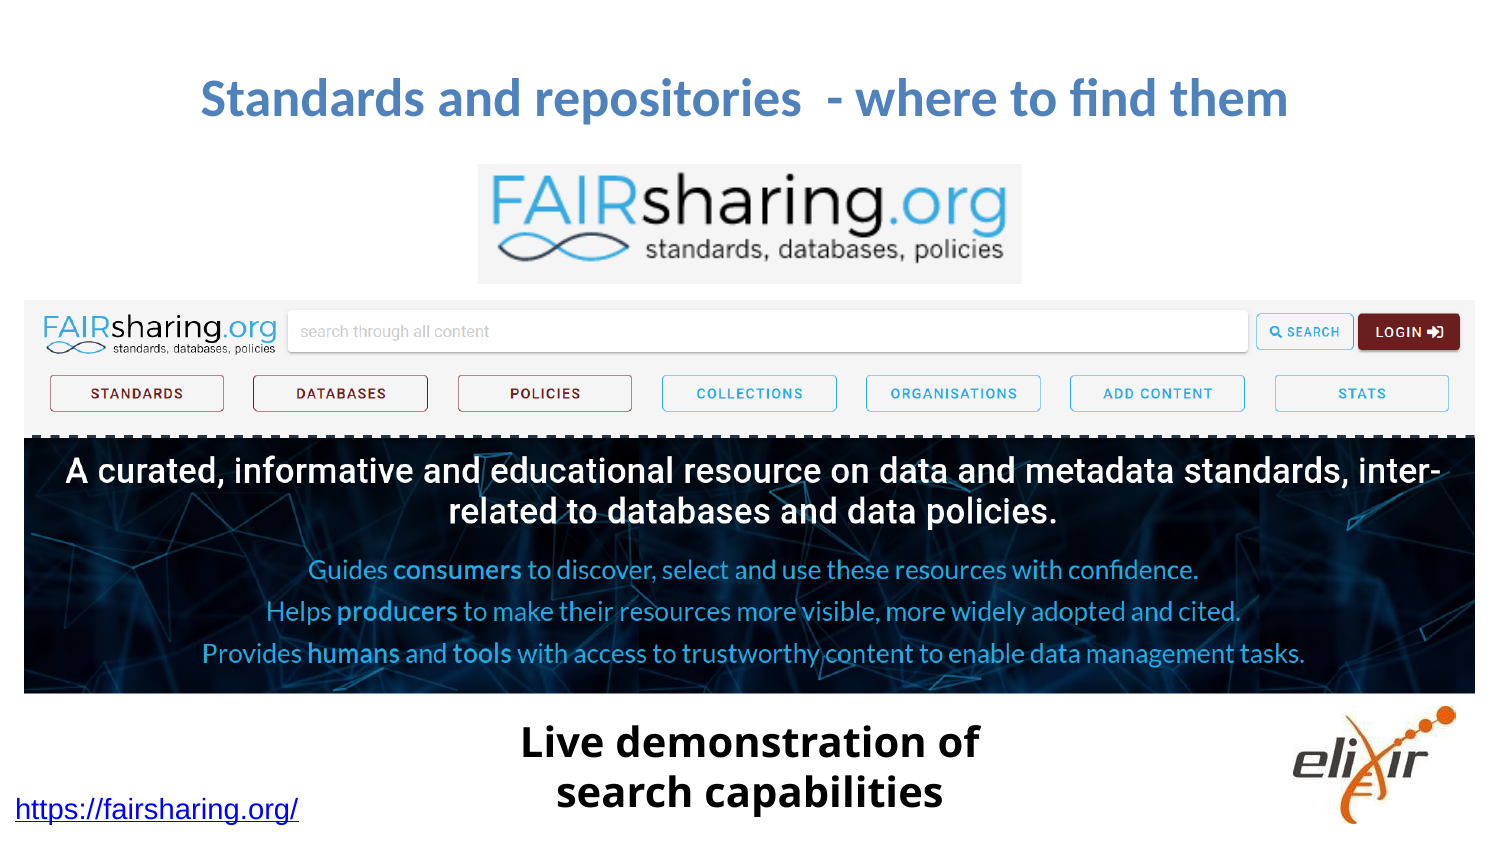

Standards and repositories - where to find them
Live demonstration of search capabilities
https://fairsharing.org/